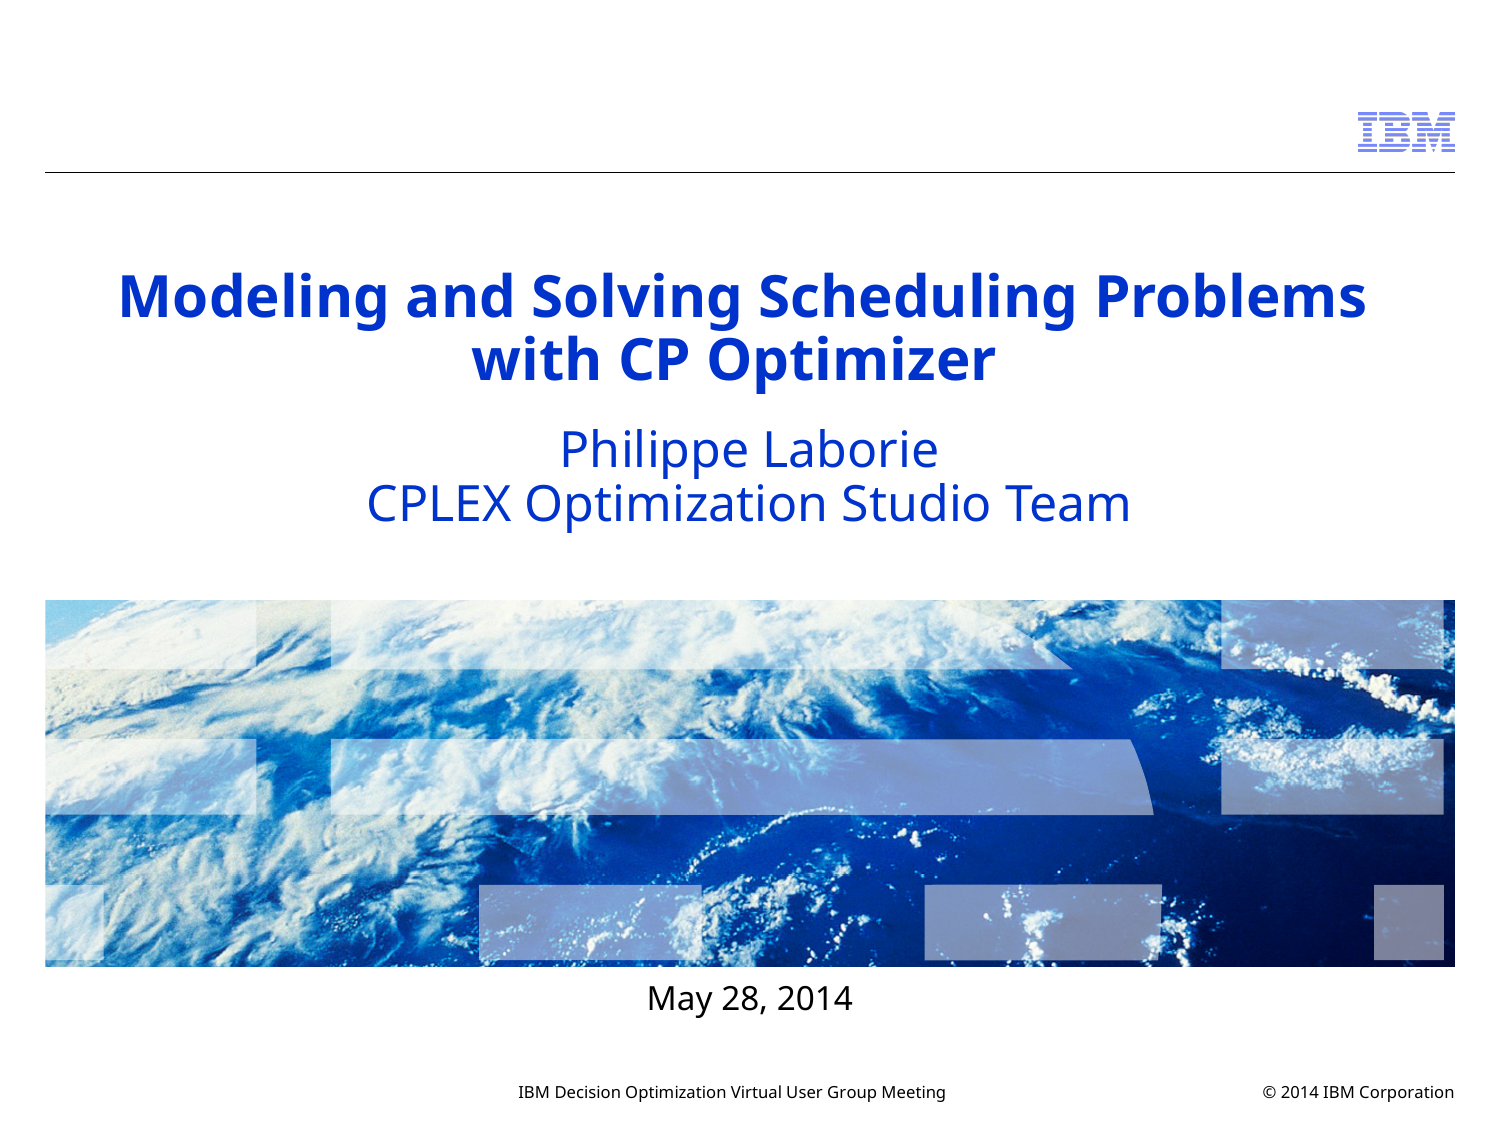

#
Modeling and Solving Scheduling Problems
with CP Optimizer
Philippe Laborie
CPLEX Optimization Studio Team